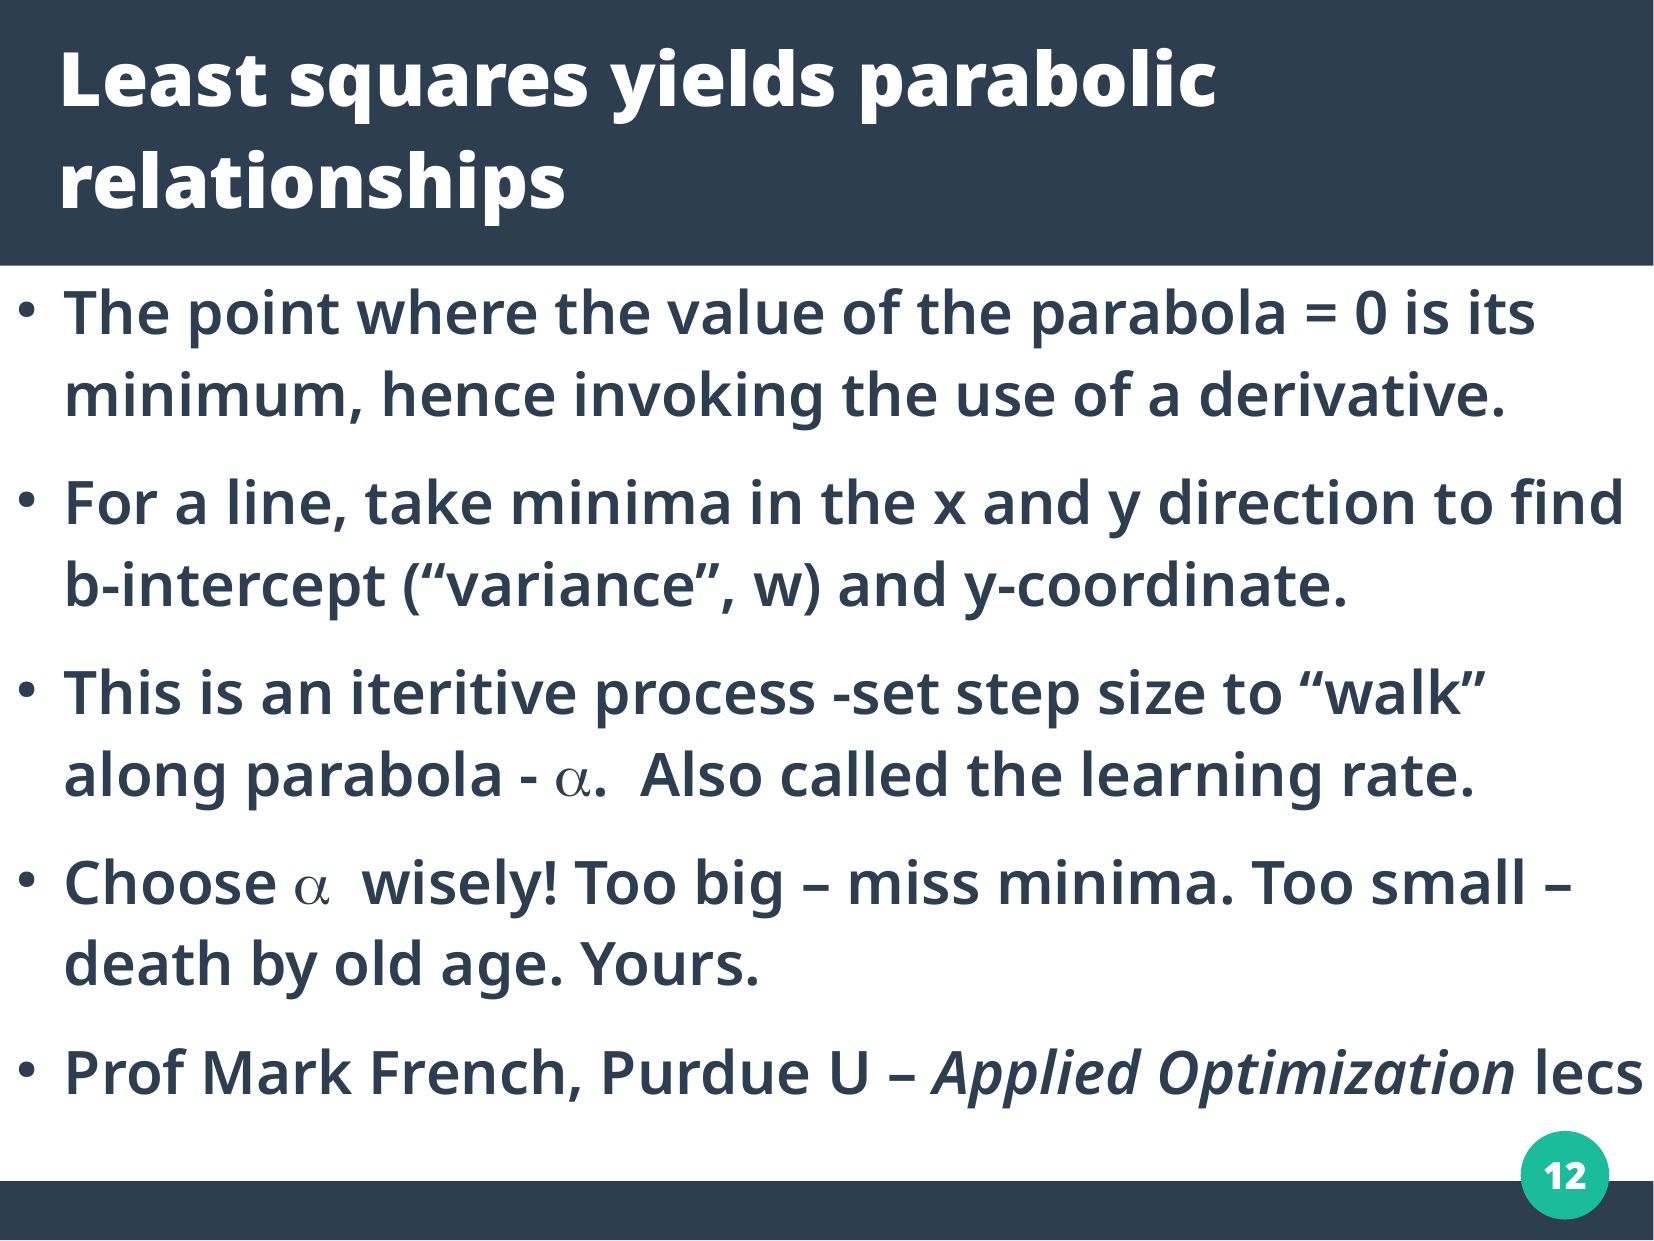

# Least squares yields parabolic relationships
The point where the value of the parabola = 0 is its minimum, hence invoking the use of a derivative.
For a line, take minima in the x and y direction to find b-intercept (“variance”, w) and y-coordinate.
This is an iteritive process -set step size to “walk” along parabola - a. Also called the learning rate.
Choose a wisely! Too big – miss minima. Too small – death by old age. Yours.
Prof Mark French, Purdue U – Applied Optimization lecs
12